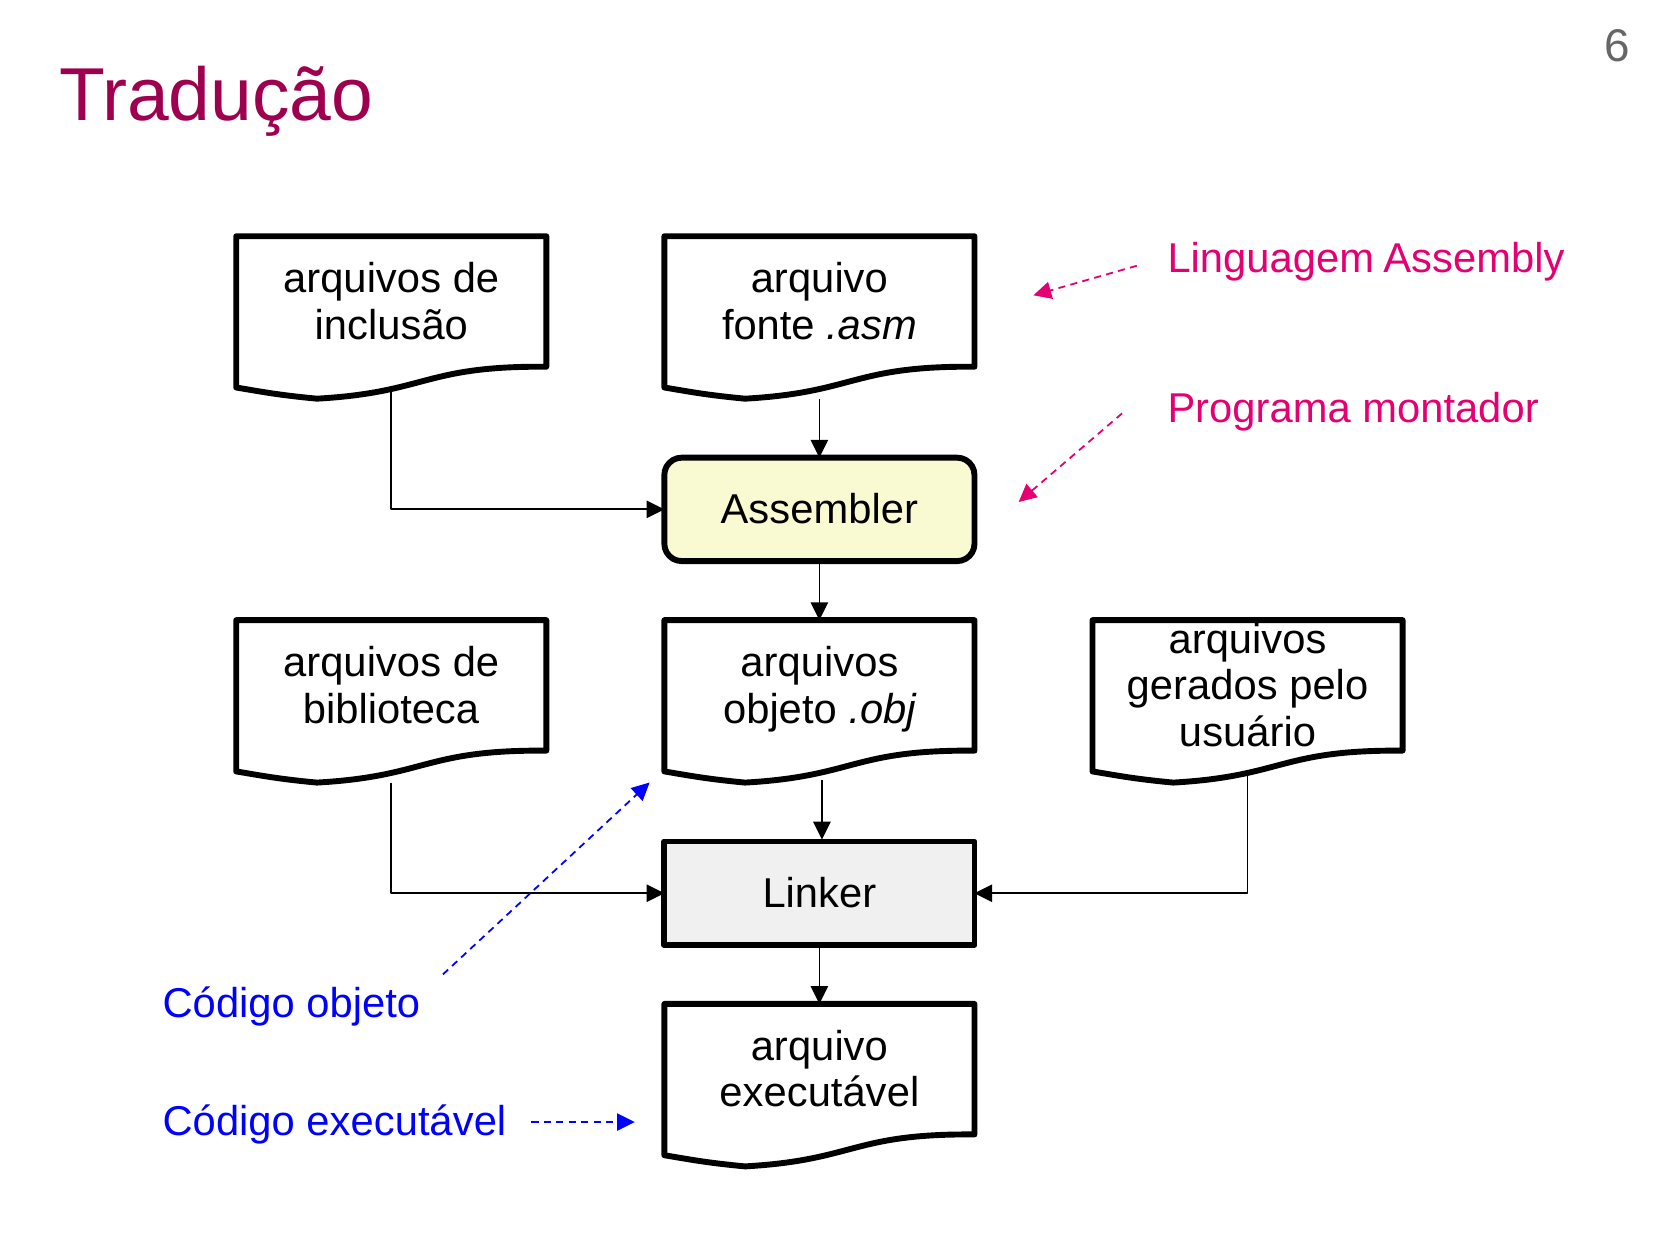

6
# Tradução
Linguagem Assembly
arquivos de inclusão
arquivo fonte .asm
Programa montador
Assembler
arquivos de biblioteca
arquivos objeto .obj
arquivos gerados pelo usuário
Linker
Código objeto
arquivo executável
Código executável